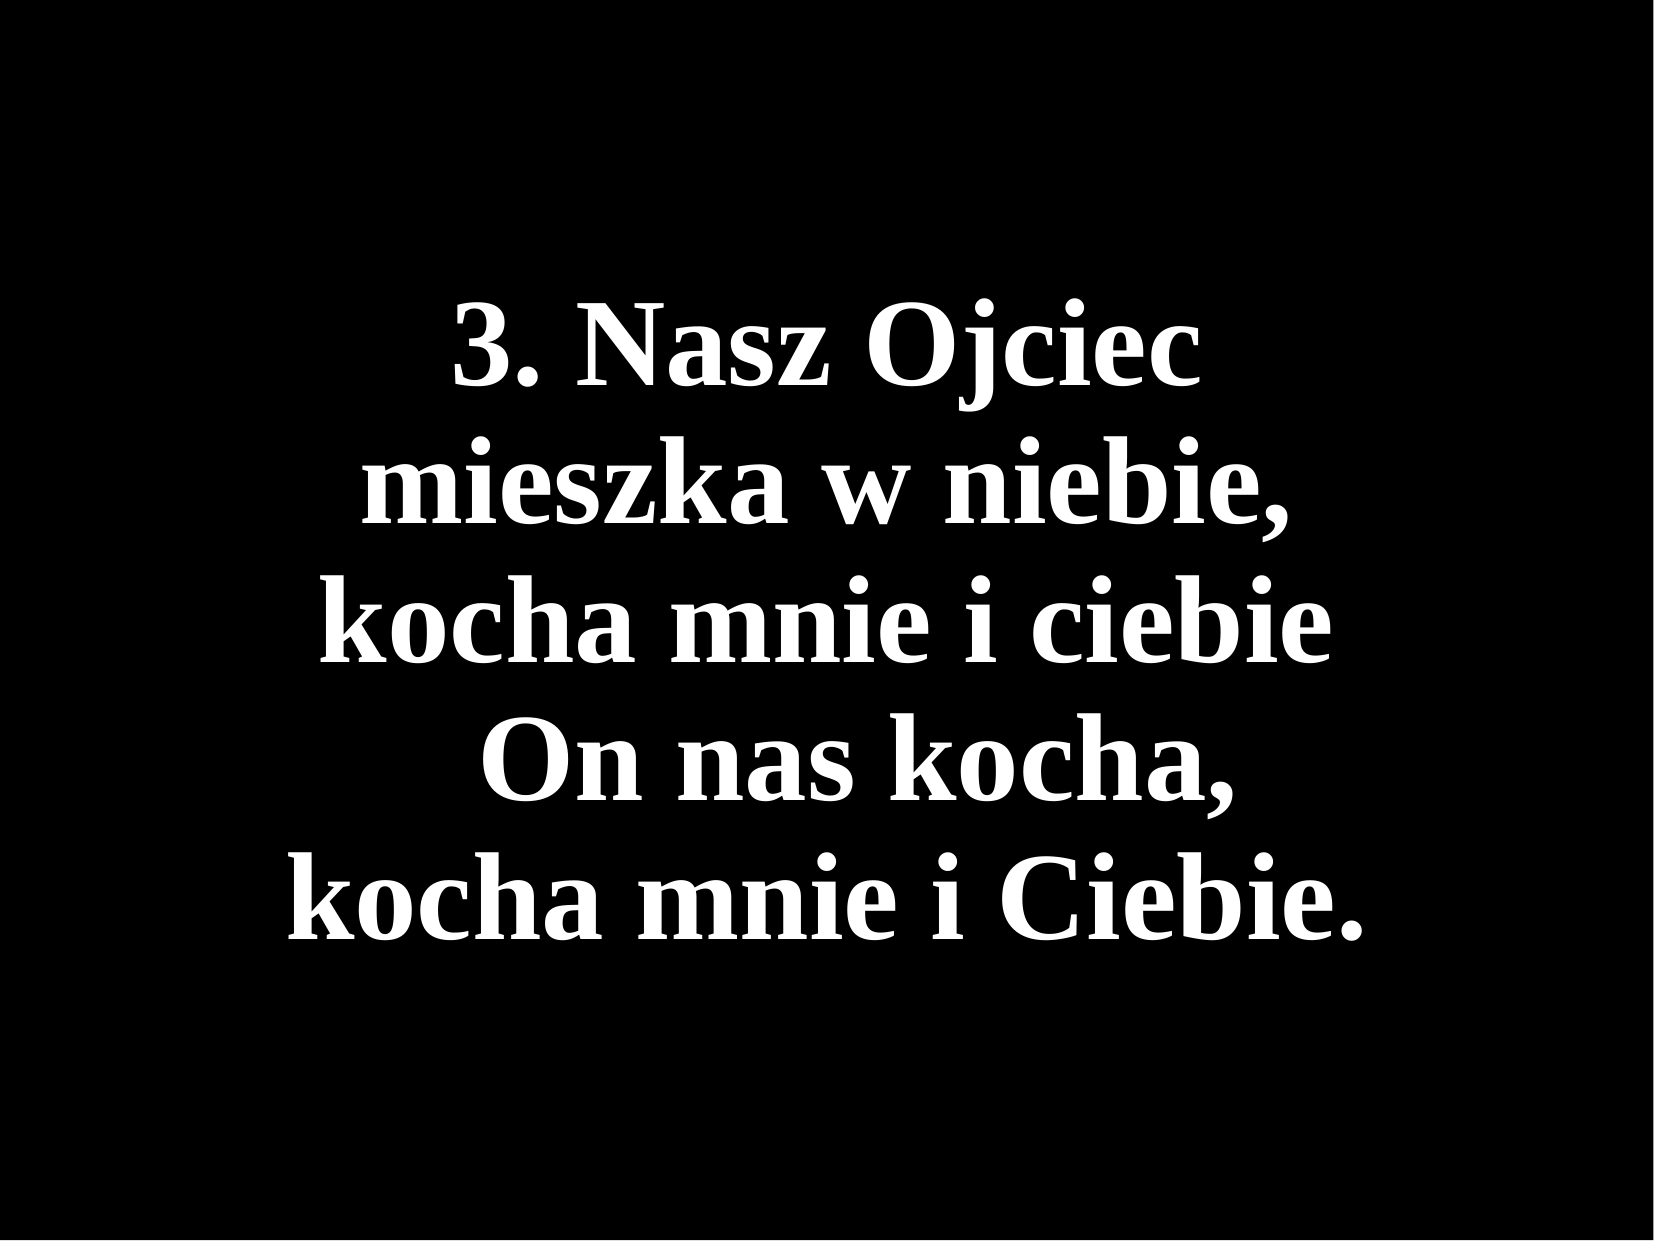

# 3. Nasz Ojciec mieszka w niebie, kocha mnie i ciebie On nas kocha, kocha mnie i Ciebie.